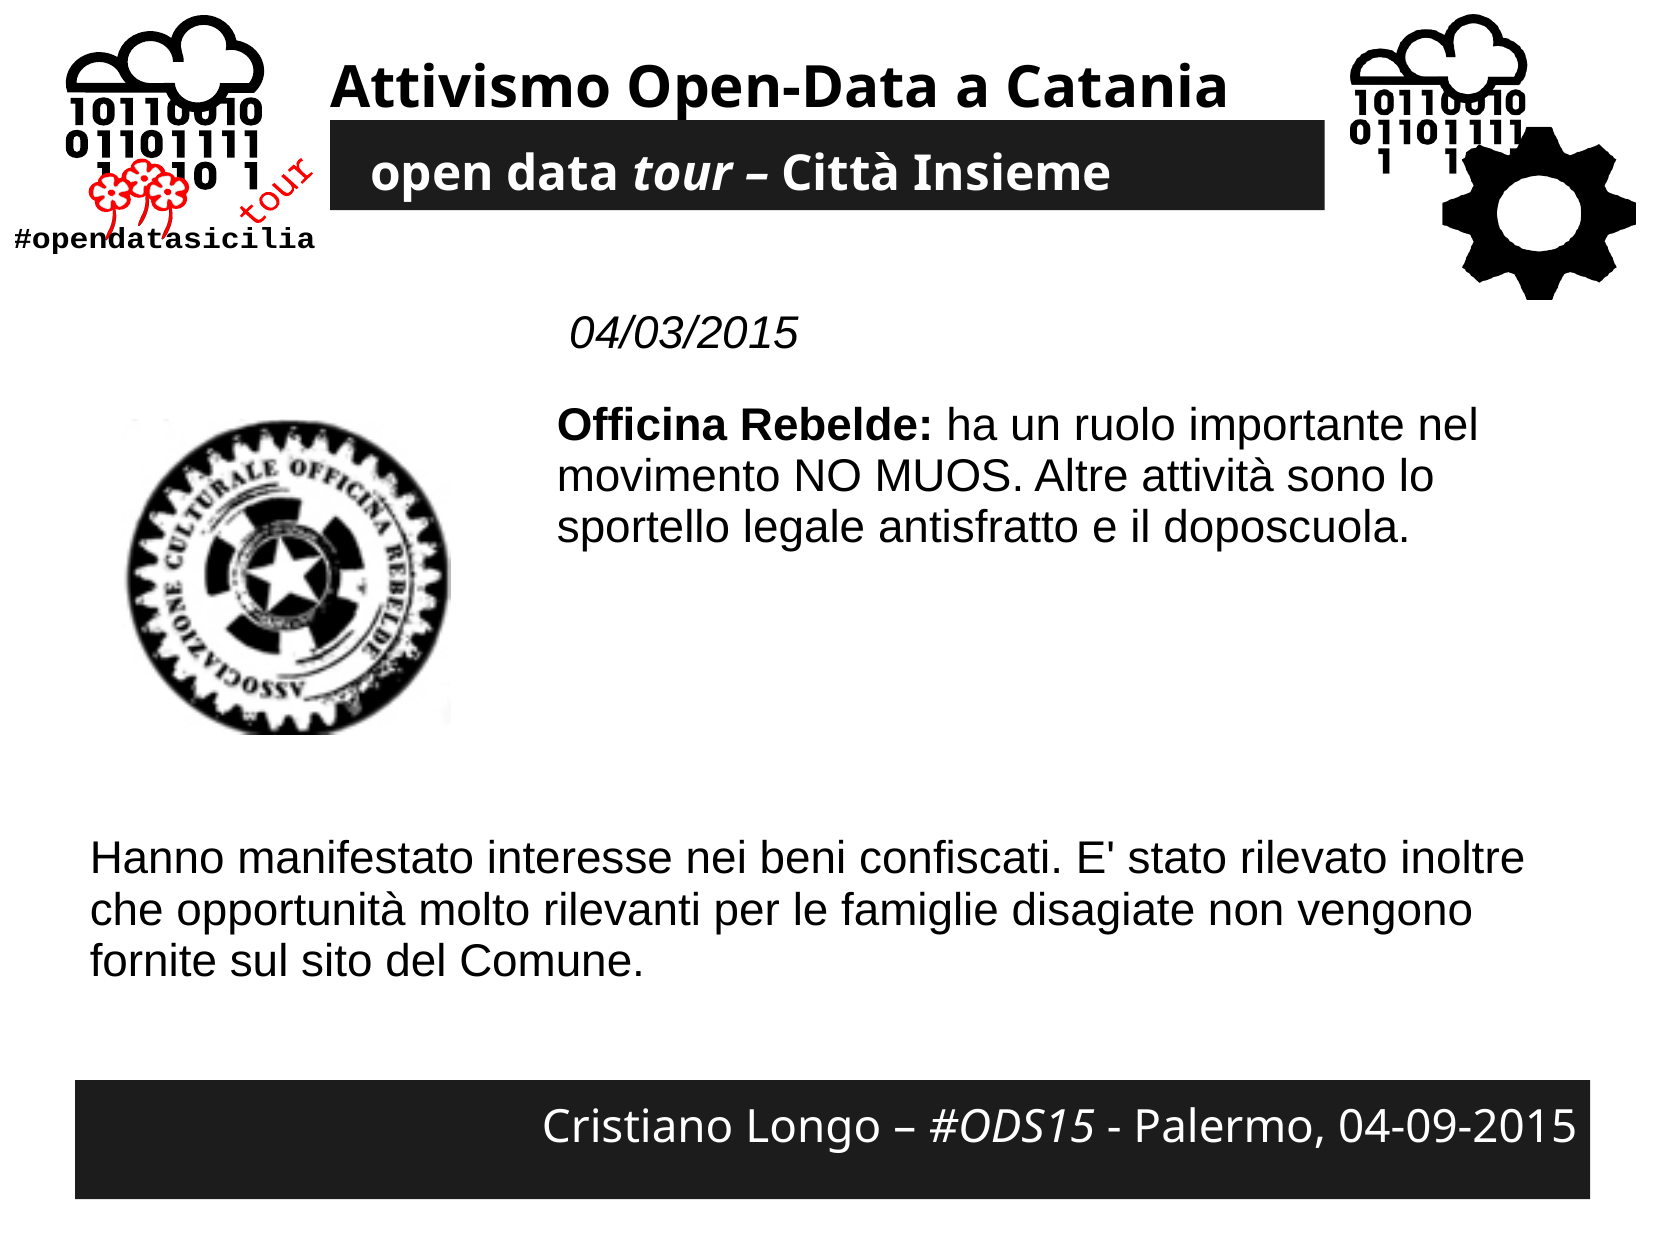

# Attivismo Open-Data a Catania
 open data tour – Città Insieme
04/03/2015
Officina Rebelde: ha un ruolo importante nel movimento NO MUOS. Altre attività sono lo sportello legale antisfratto e il doposcuola.
Hanno manifestato interesse nei beni confiscati. E' stato rilevato inoltre che opportunità molto rilevanti per le famiglie disagiate non vengono fornite sul sito del Comune.
 Cristiano Longo – #ODS15 - Palermo, 04-09-2015